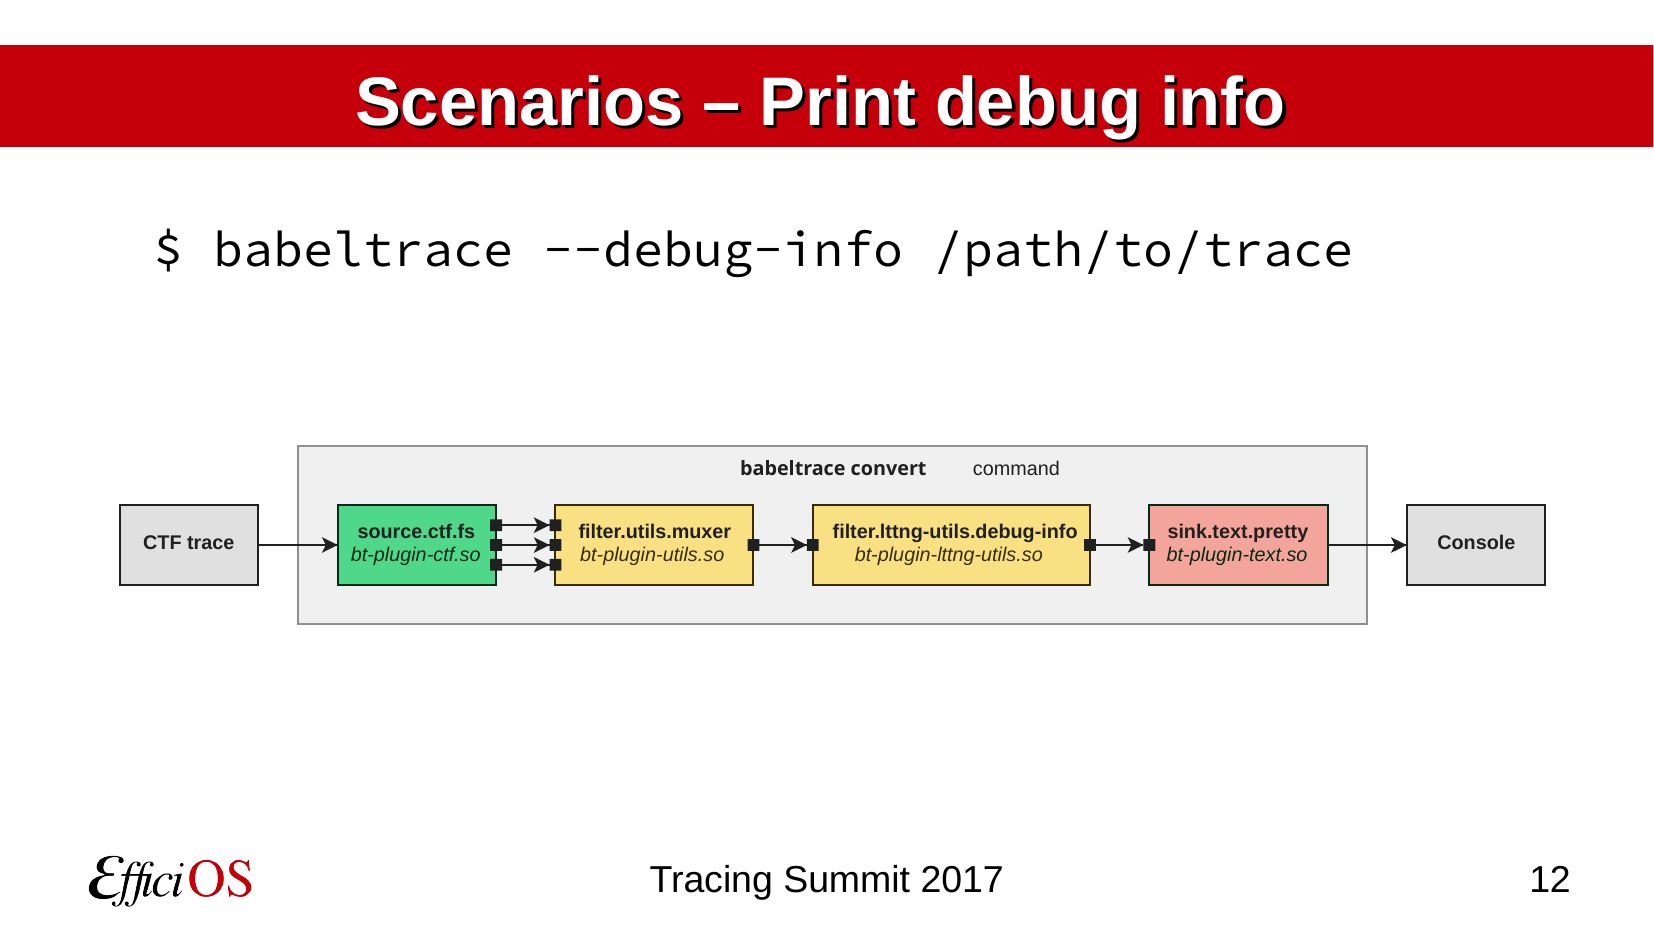

# Scenarios – Print debug info
$ babeltrace --debug-info /path/to/trace
Tracing Summit 2017
12